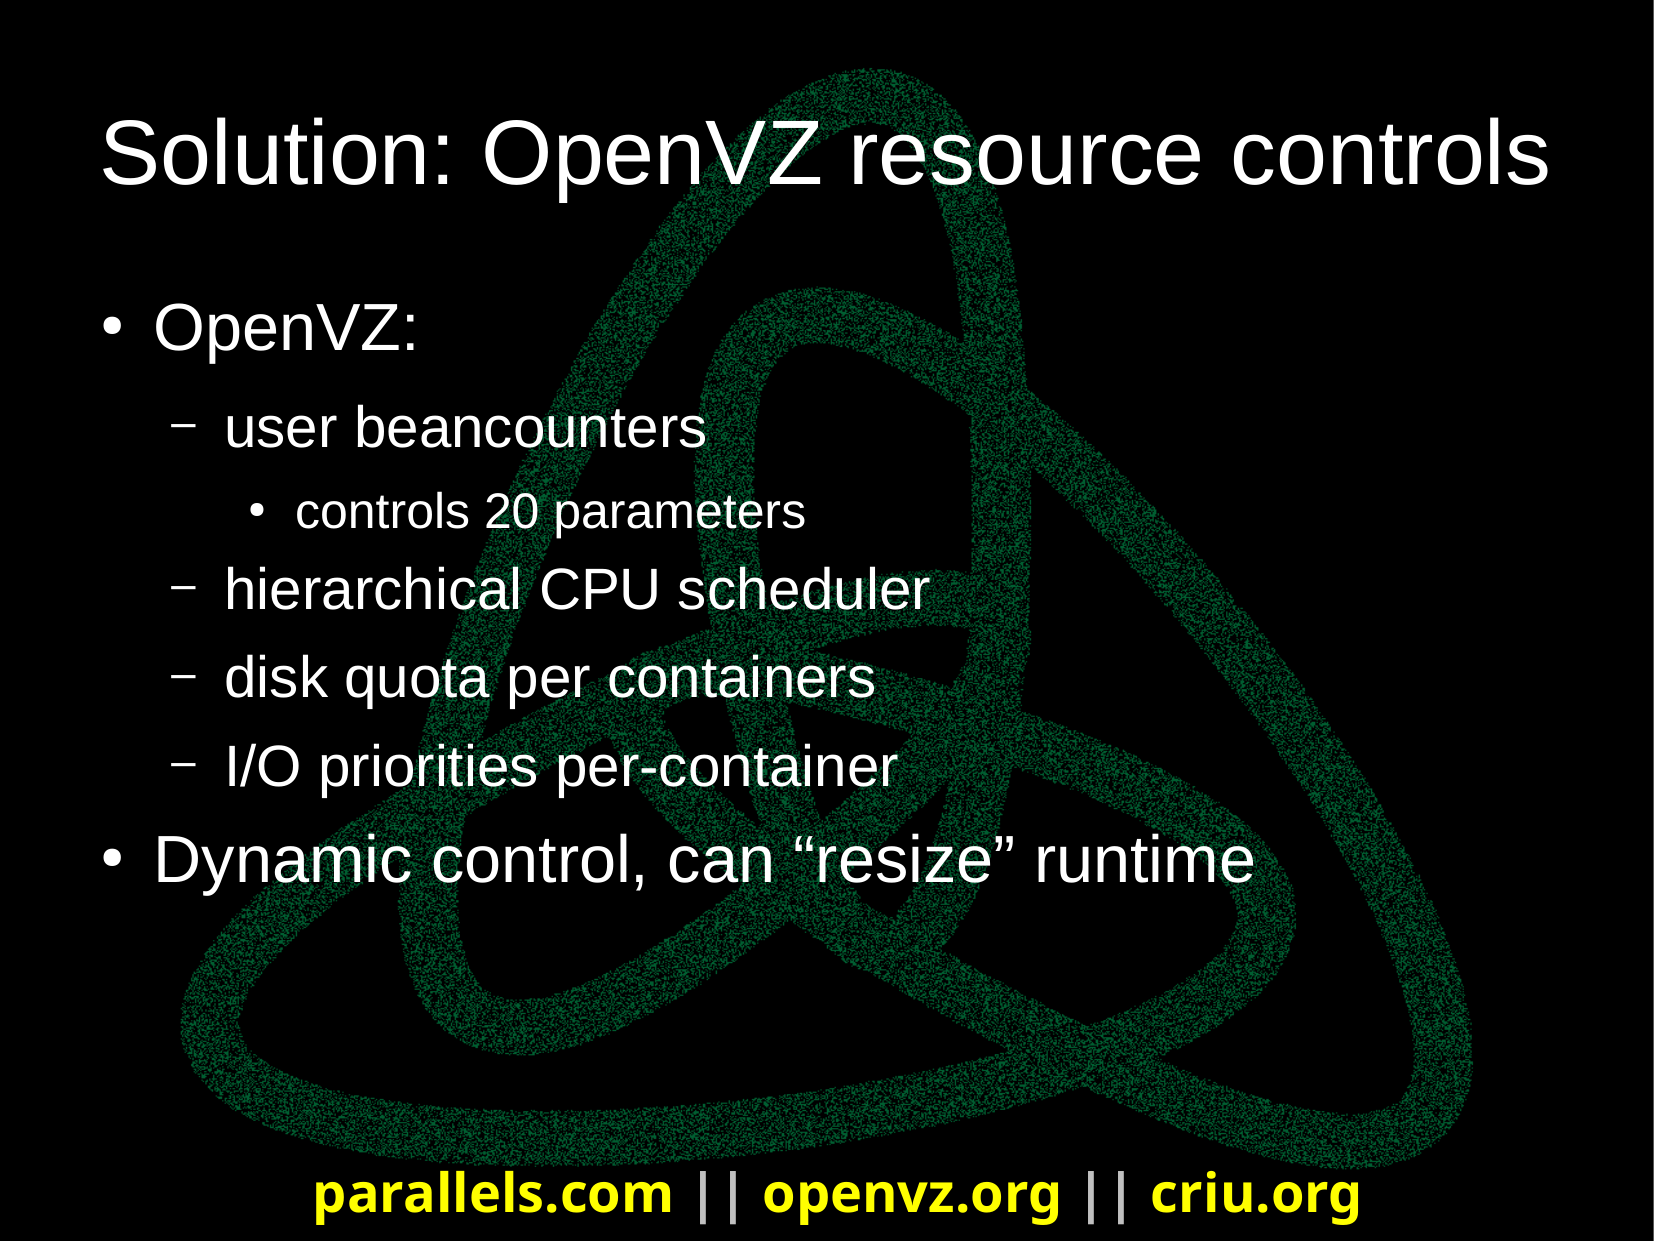

# Solution: OpenVZ resource controls
OpenVZ:
user beancounters
controls 20 parameters
hierarchical CPU scheduler
disk quota per containers
I/O priorities per-container
Dynamic control, can “resize” runtime